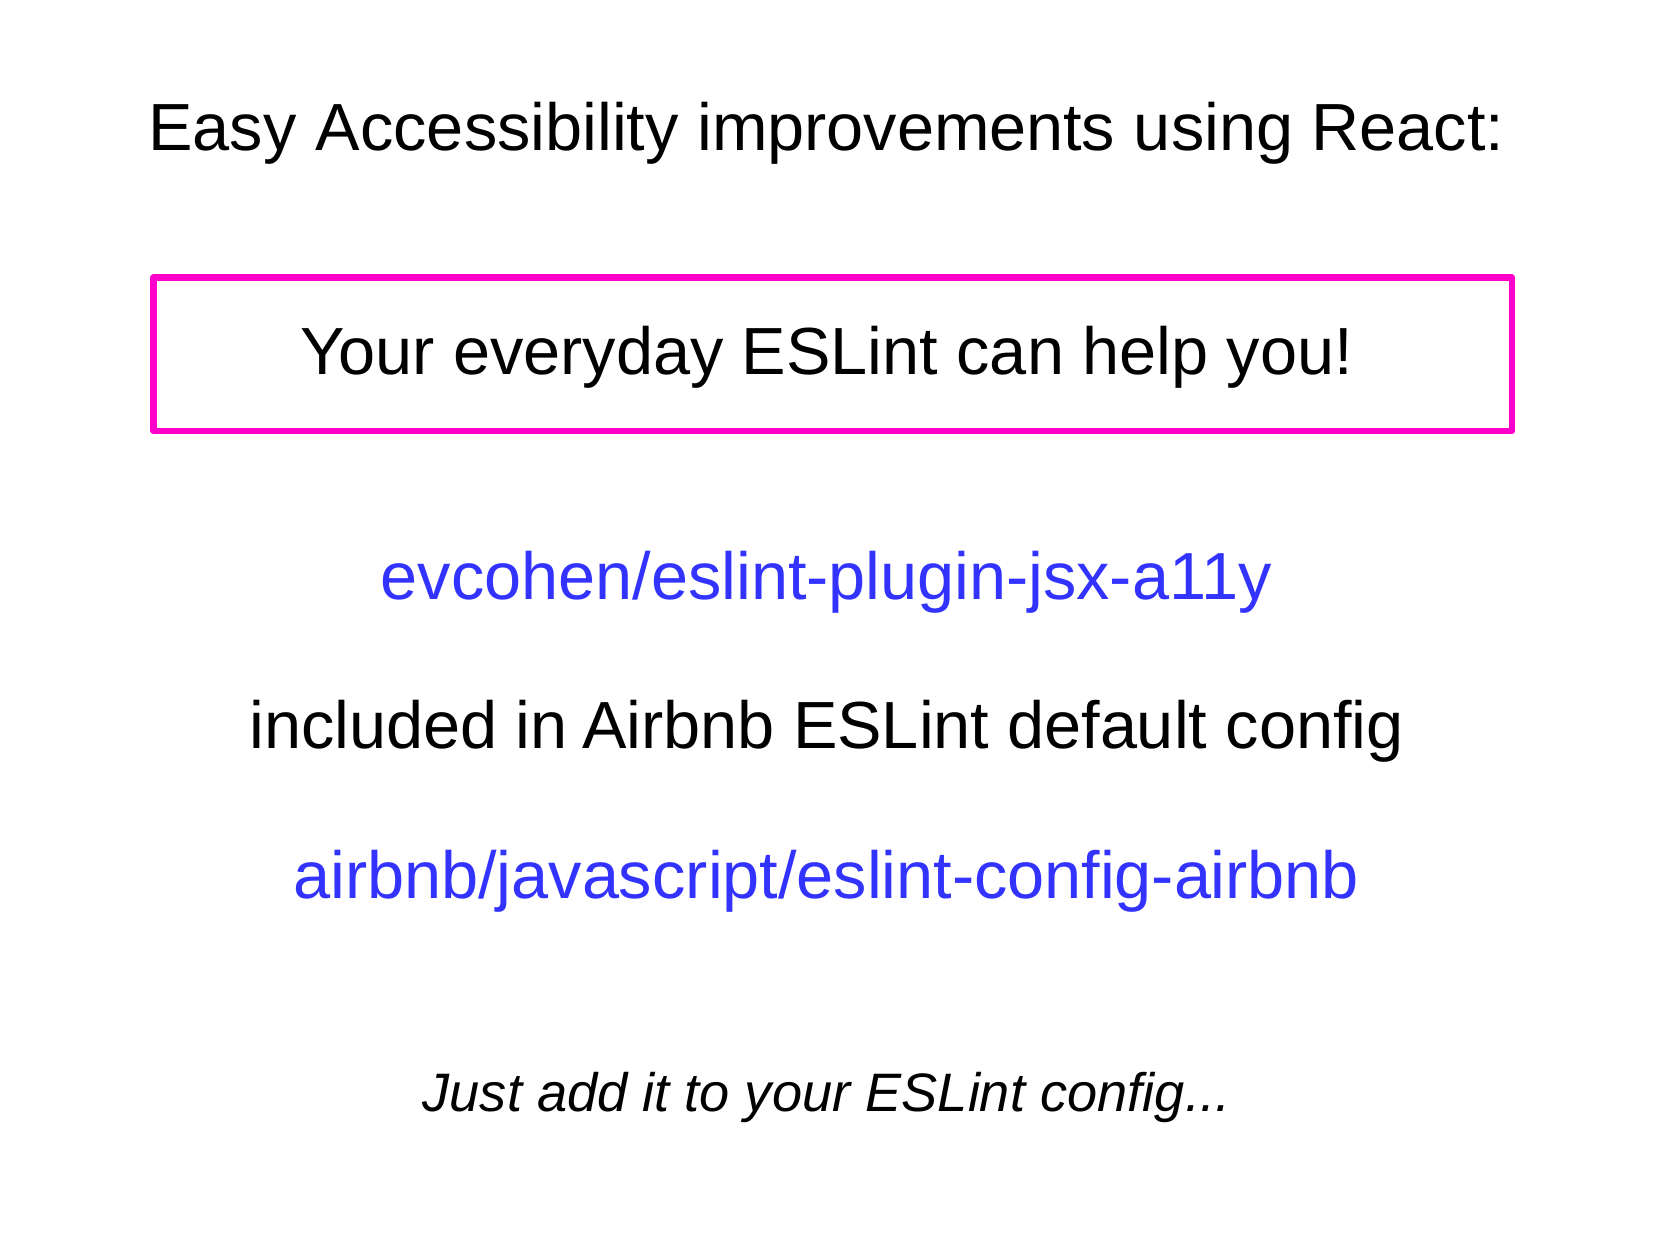

# Easy Accessibility improvements using React:
Your everyday ESLint can help you!
evcohen/eslint-plugin-jsx-a11y
included in Airbnb ESLint default config
airbnb/javascript/eslint-config-airbnb
Just add it to your ESLint config...